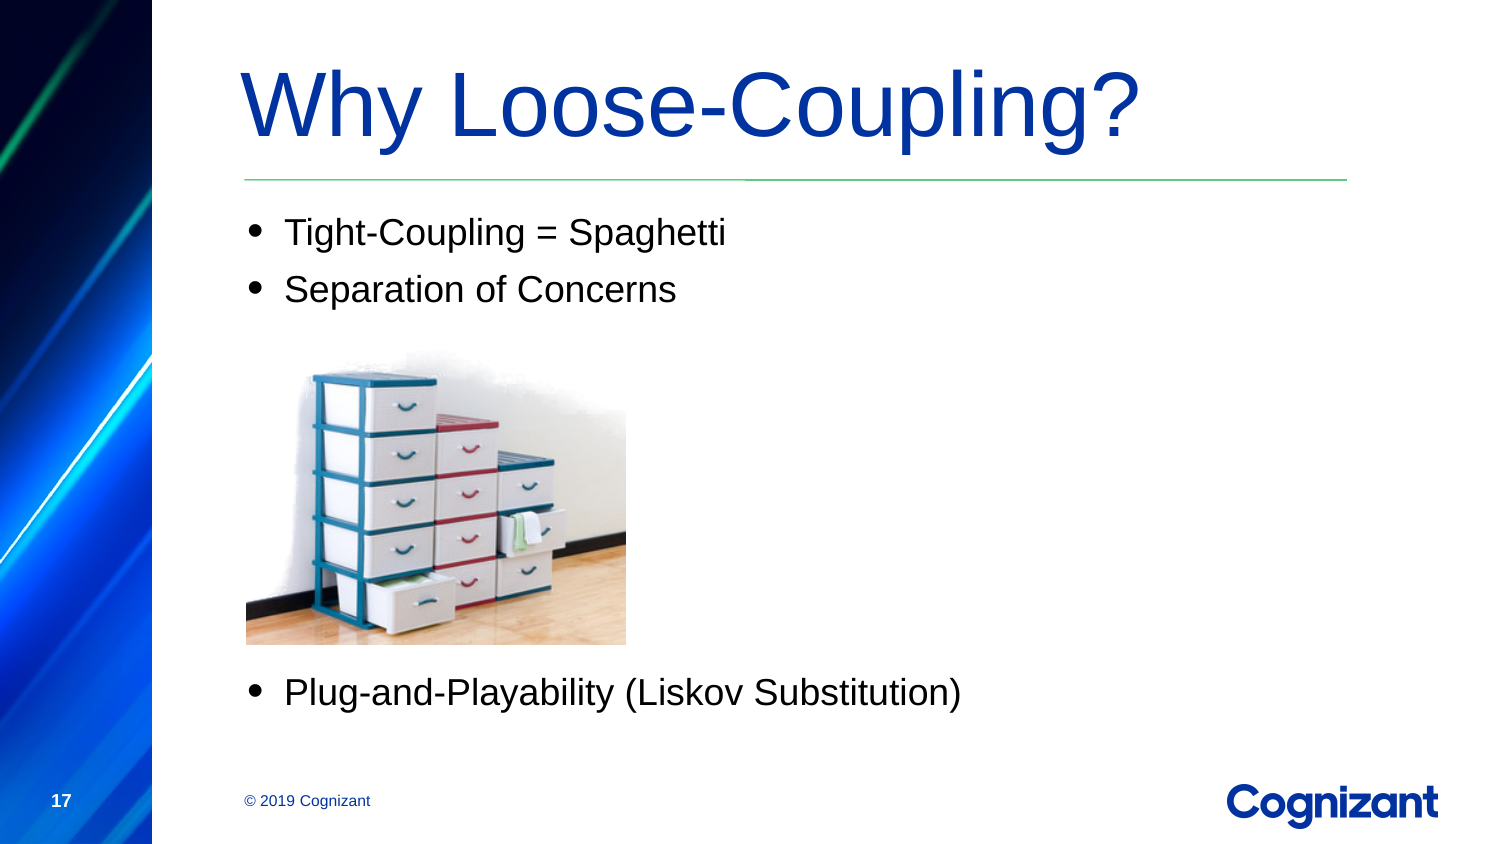

Why Loose-Coupling?
Tight-Coupling = Spaghetti
Separation of Concerns
Plug-and-Playability (Liskov Substitution)
© 2019 Cognizant